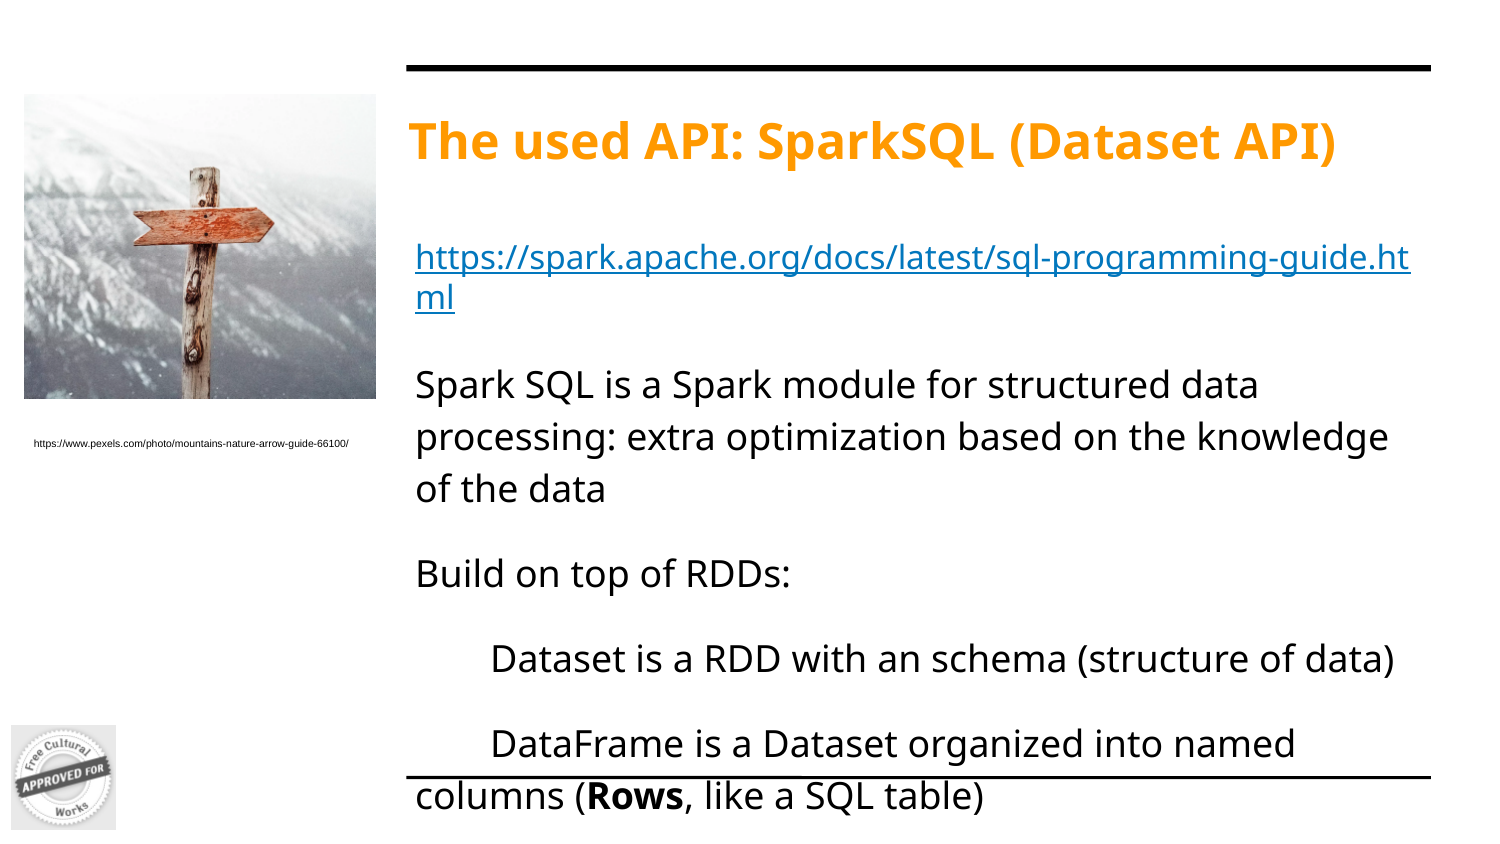

# The used API: SparkSQL (Dataset API)
https://spark.apache.org/docs/latest/sql-programming-guide.html
Spark SQL is a Spark module for structured data processing: extra optimization based on the knowledge of the data
Build on top of RDDs:
Dataset is a RDD with an schema (structure of data)
DataFrame is a Dataset organized into named columns (Rows, like a SQL table)
https://www.pexels.com/photo/mountains-nature-arrow-guide-66100/